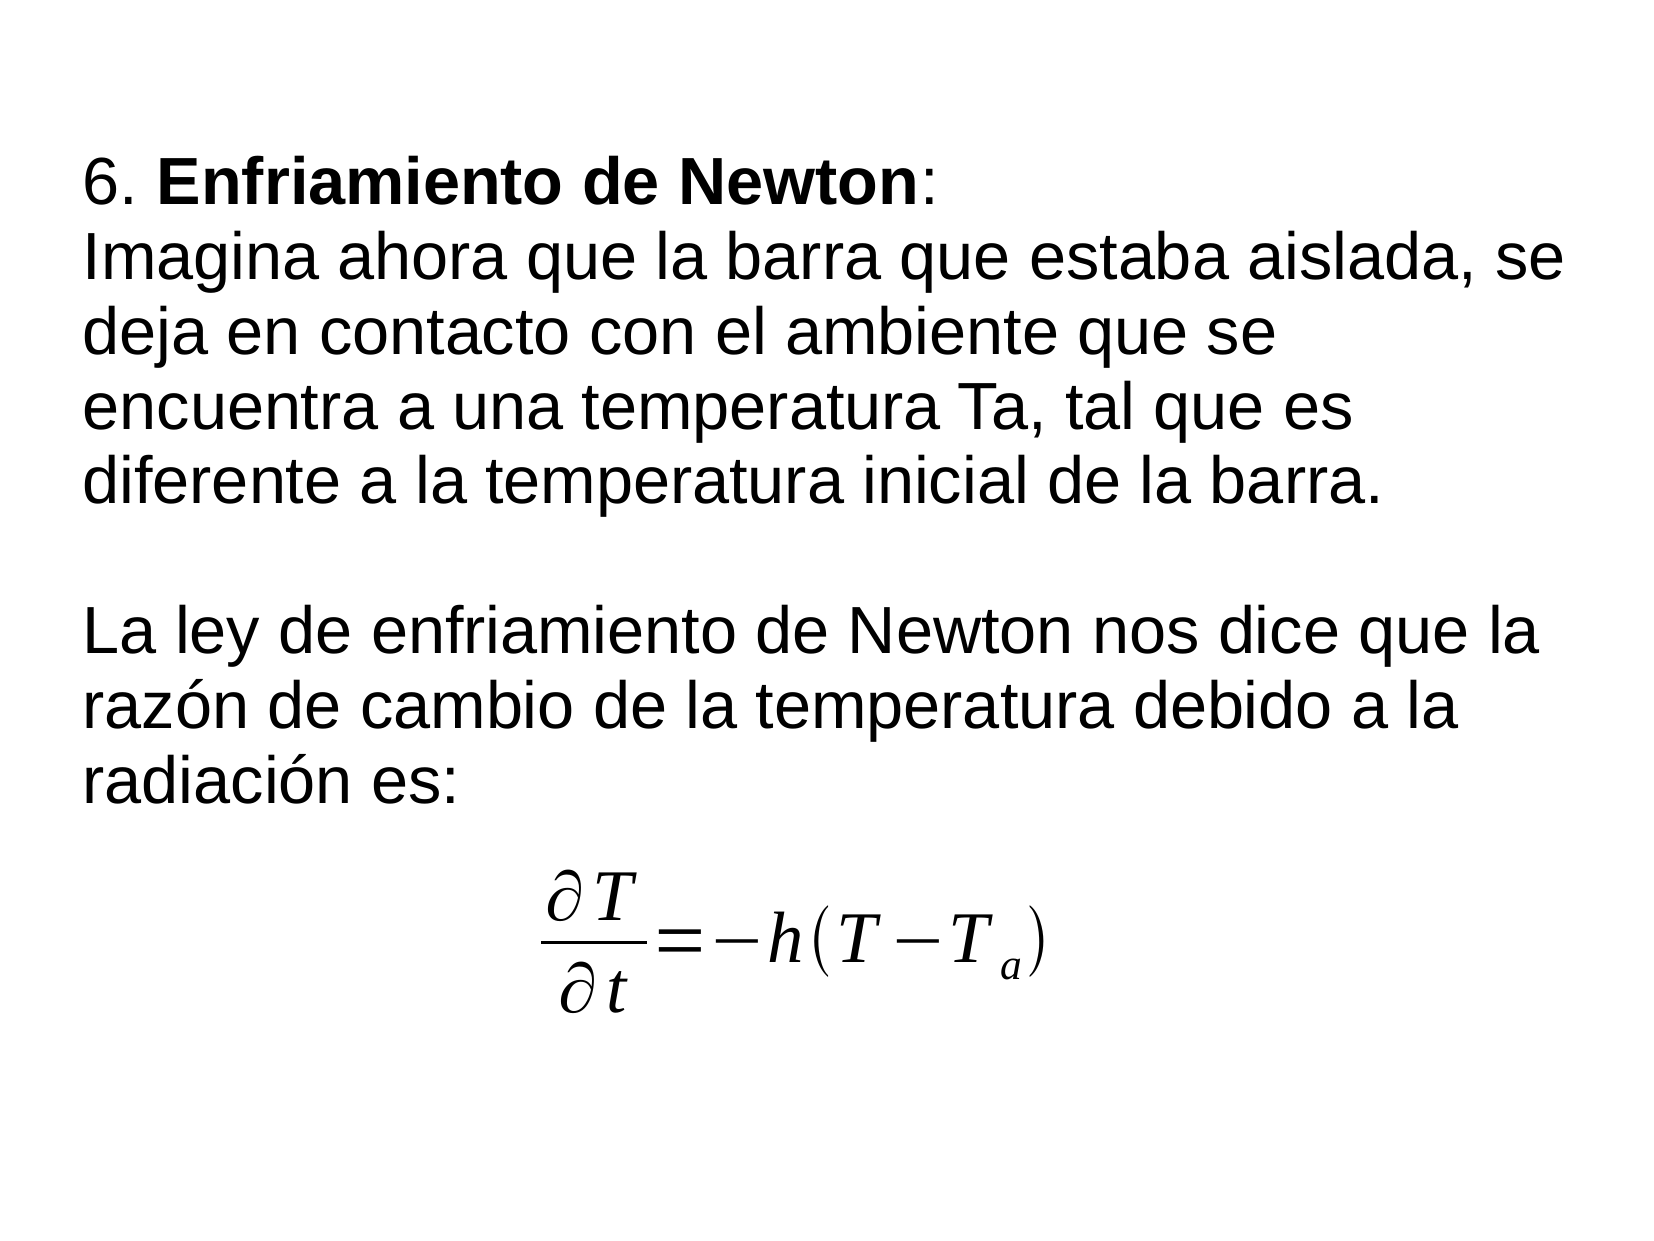

#
6. Enfriamiento de Newton:
Imagina ahora que la barra que estaba aislada, se deja en contacto con el ambiente que se encuentra a una temperatura Ta, tal que es diferente a la temperatura inicial de la barra.
La ley de enfriamiento de Newton nos dice que la razón de cambio de la temperatura debido a la radiación es: